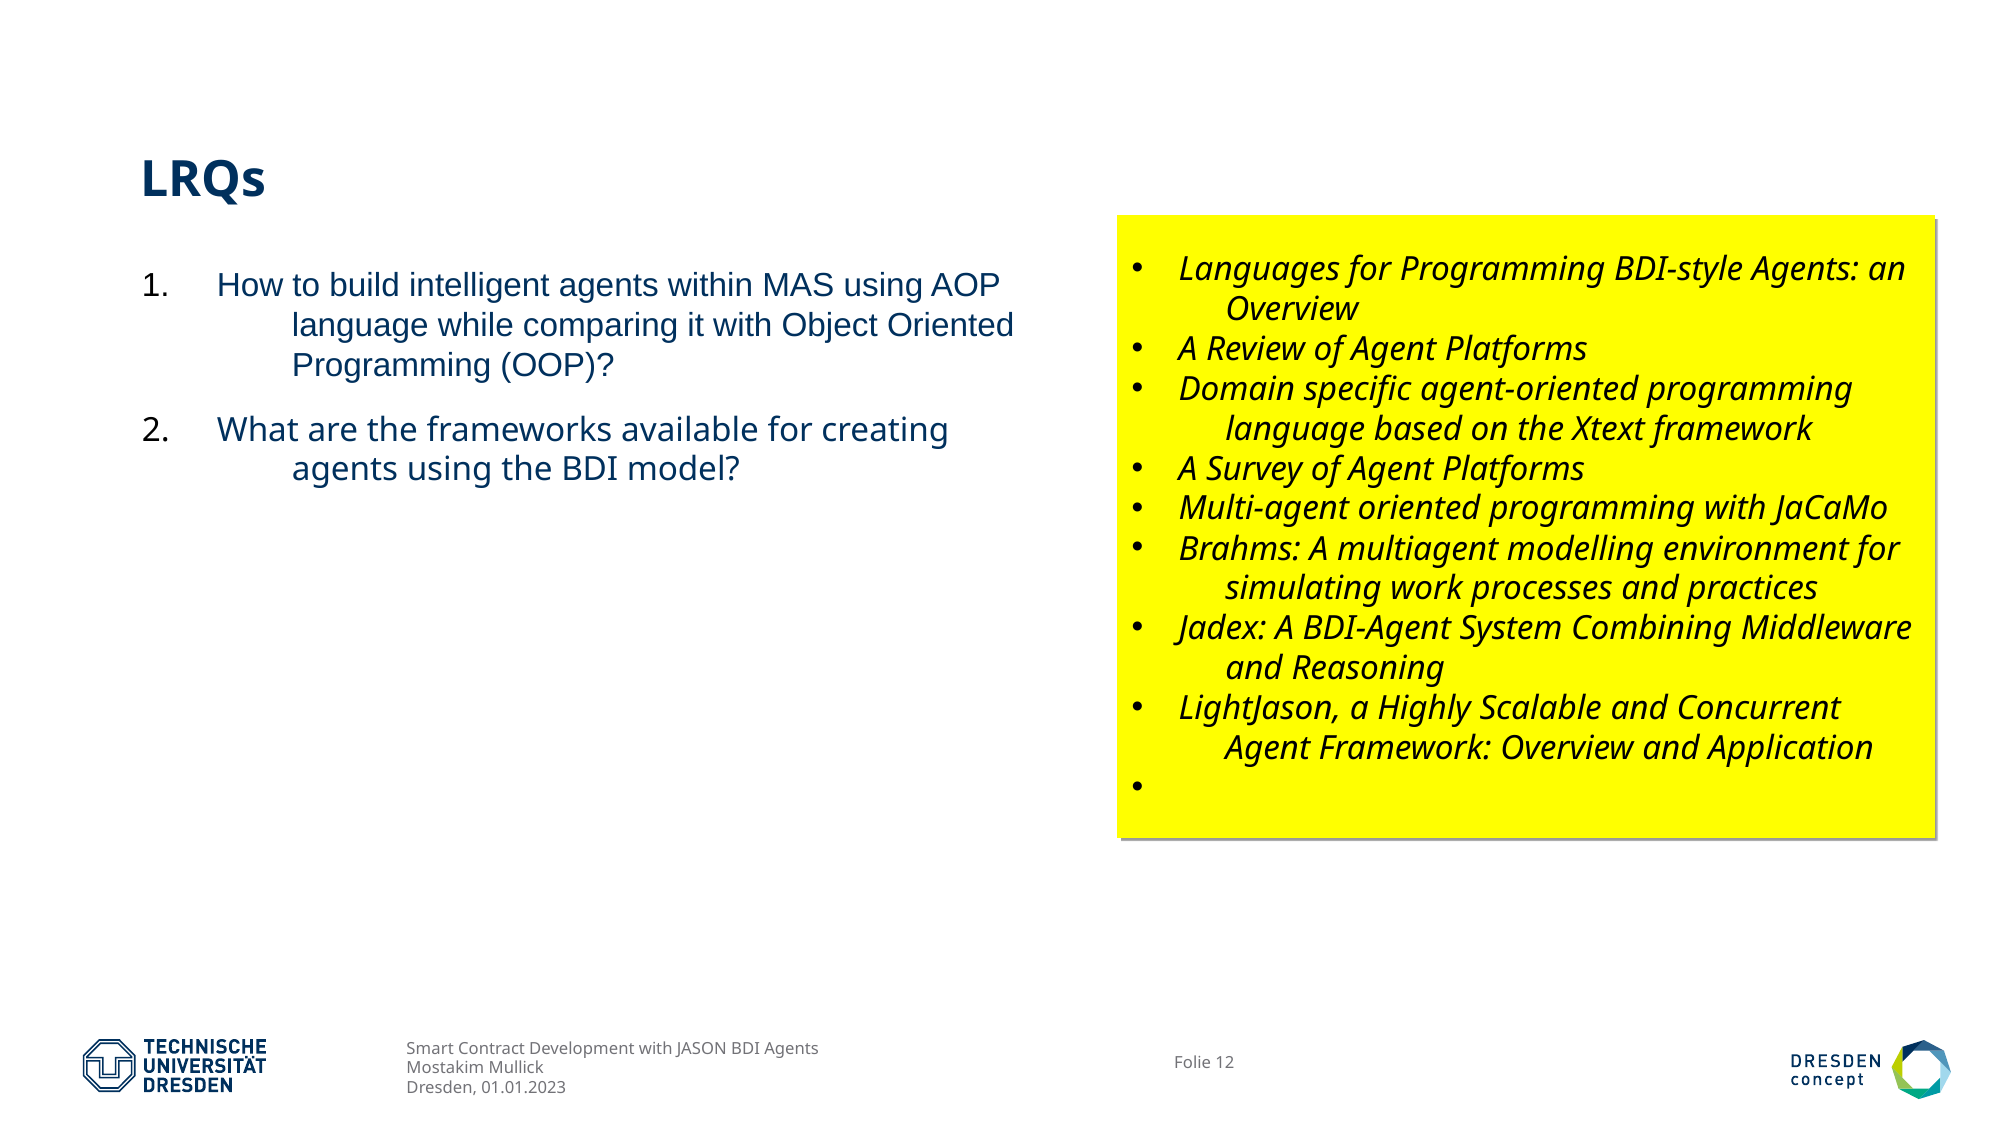

# LRQs
Languages for Programming BDI-style Agents: an Overview
A Review of Agent Platforms
Domain specific agent-oriented programming language based on the Xtext framework
A Survey of Agent Platforms
Multi-agent oriented programming with JaCaMo
Brahms: A multiagent modelling environment for simulating work processes and practices
Jadex: A BDI-Agent System Combining Middleware and Reasoning
LightJason, a Highly Scalable and Concurrent Agent Framework: Overview and Application
How to build intelligent agents within MAS using AOP language while comparing it with Object Oriented Programming (OOP)?
What are the frameworks available for creating agents using the BDI model?